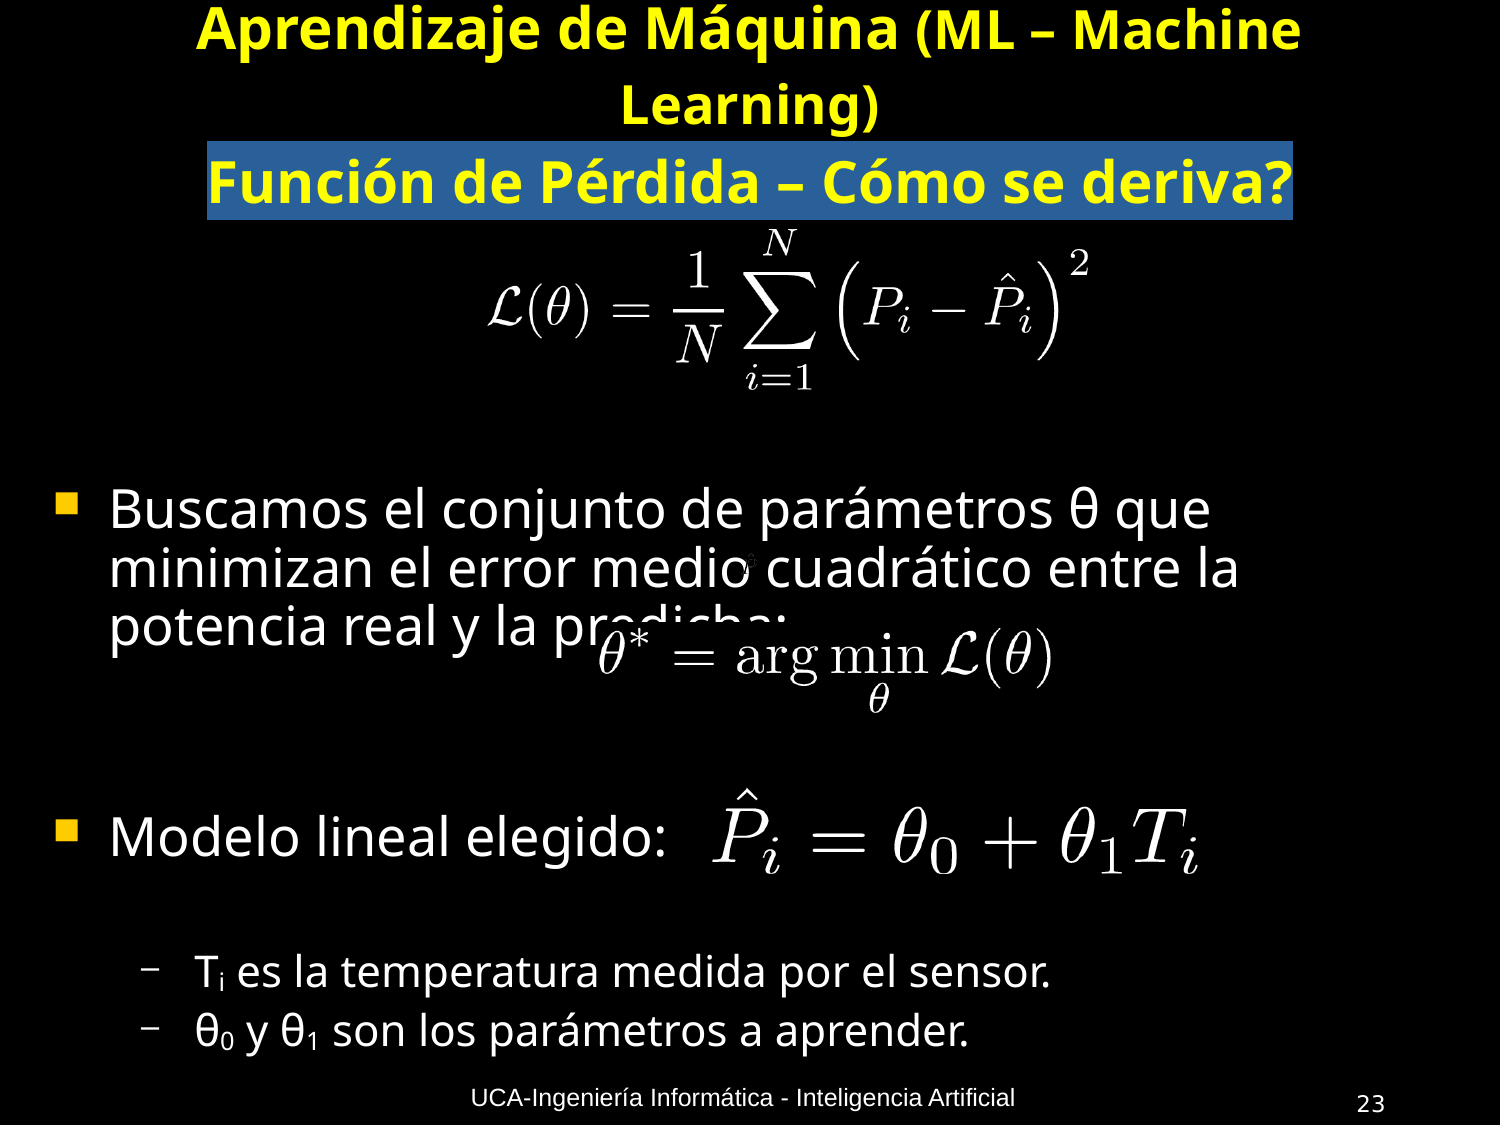

# Aprendizaje de Máquina (ML – Machine Learning) Función de Pérdida – Cómo se deriva?
Buscamos el conjunto de parámetros θ que minimizan el error medio cuadrático entre la potencia real y la predicha:
Modelo lineal elegido:
Ti​ es la temperatura medida por el sensor.
θ0​ y θ1​ son los parámetros a aprender.